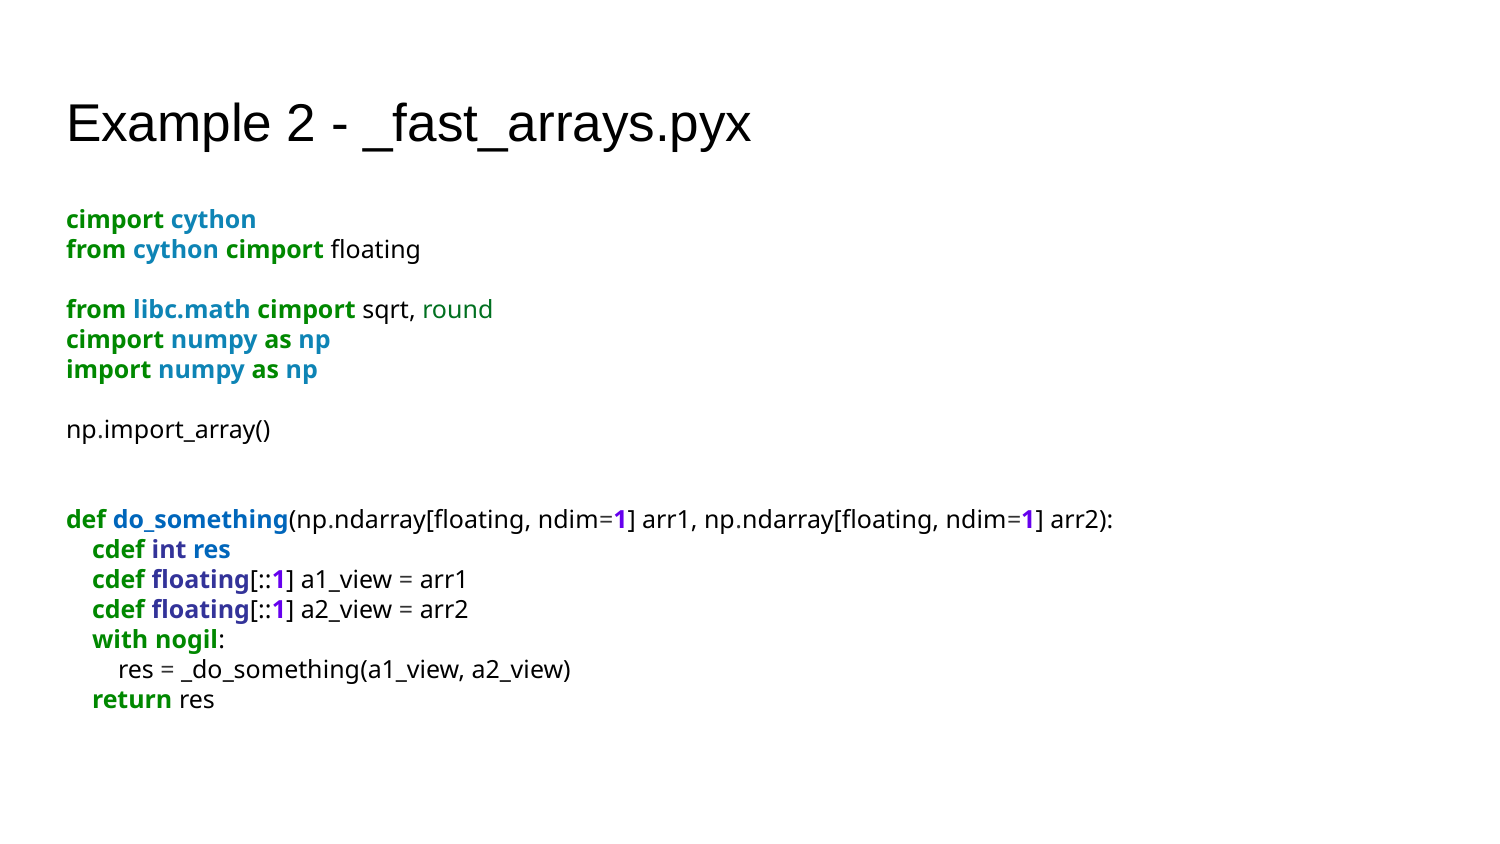

# Example 2 - _fast_arrays.pyx
cimport cython
from cython cimport floating
from libc.math cimport sqrt, round
cimport numpy as np
import numpy as np
np.import_array()
def do_something(np.ndarray[floating, ndim=1] arr1, np.ndarray[floating, ndim=1] arr2):
 cdef int res
 cdef floating[::1] a1_view = arr1
 cdef floating[::1] a2_view = arr2
 with nogil:
 res = _do_something(a1_view, a2_view)
 return res